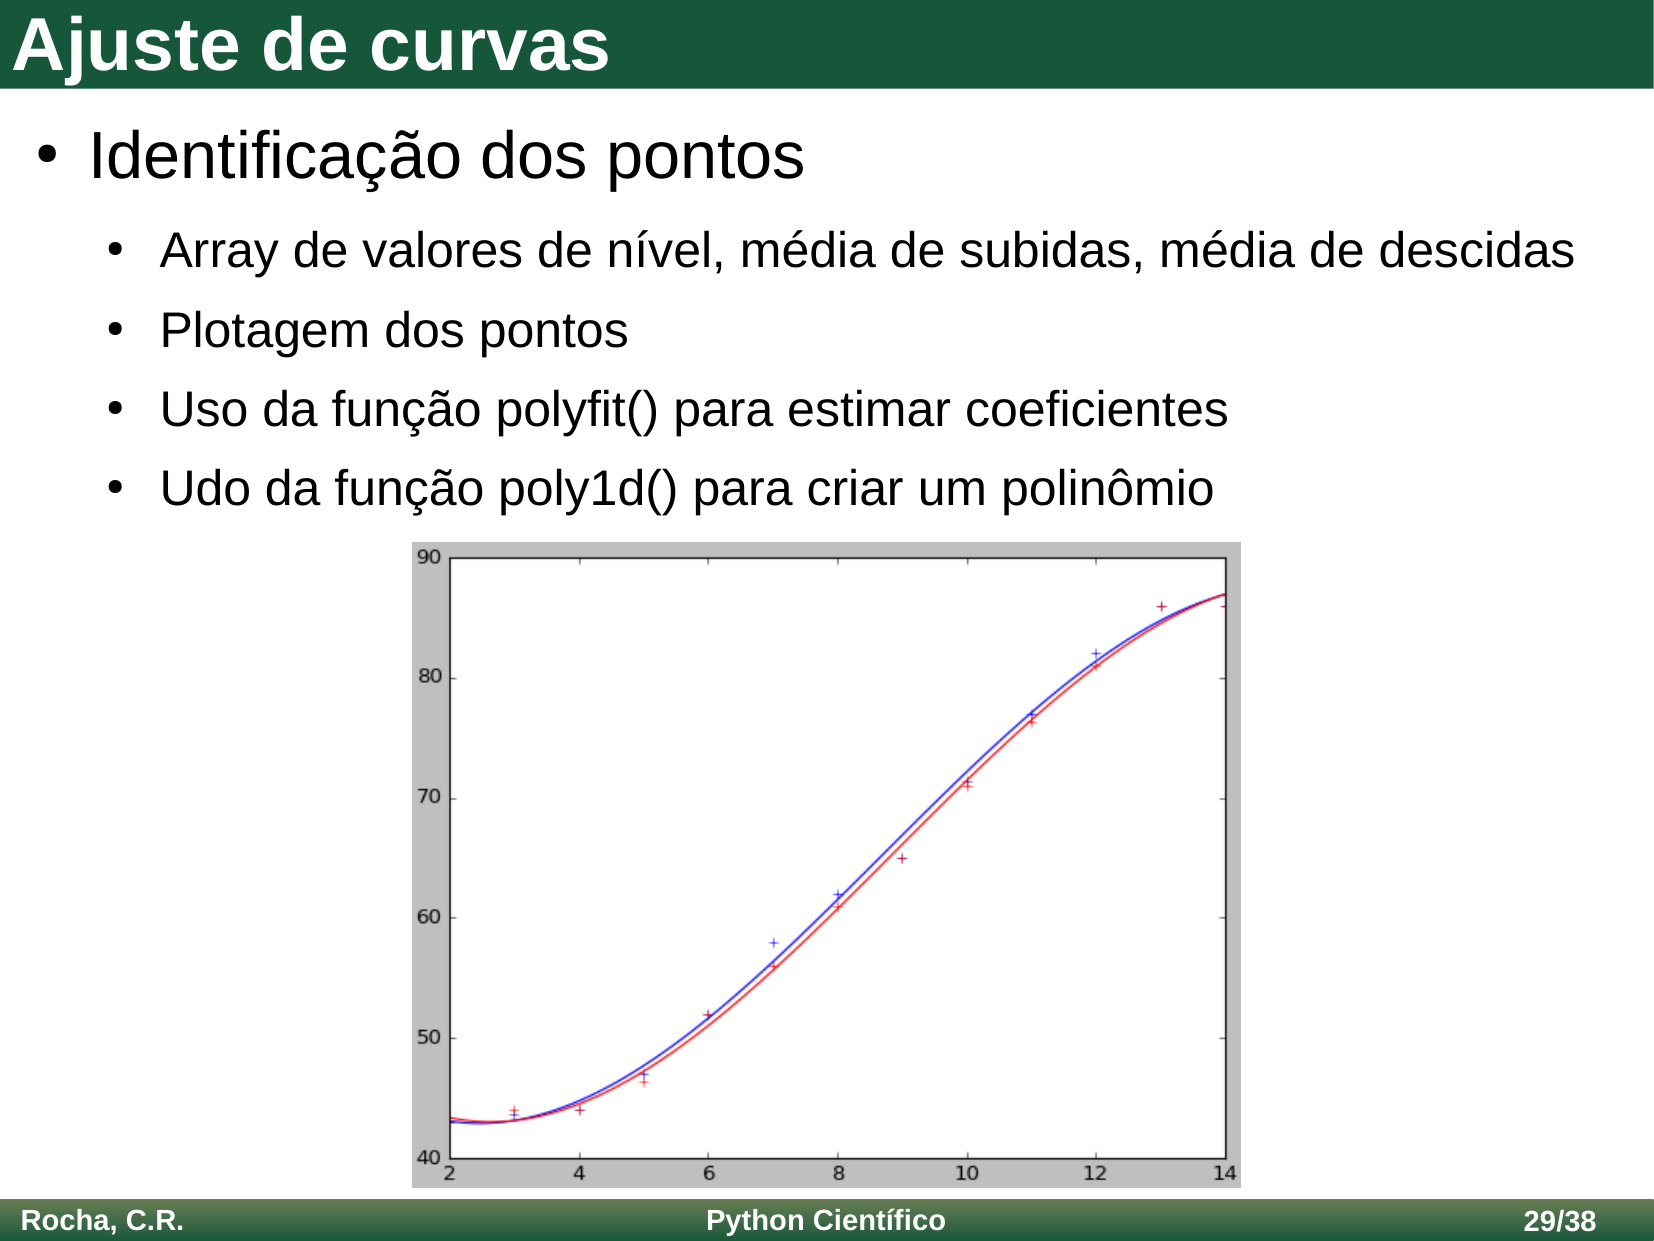

# Ajuste de curvas
Identificação dos pontos
Array de valores de nível, média de subidas, média de descidas
Plotagem dos pontos
Uso da função polyfit() para estimar coeficientes
Udo da função poly1d() para criar um polinômio